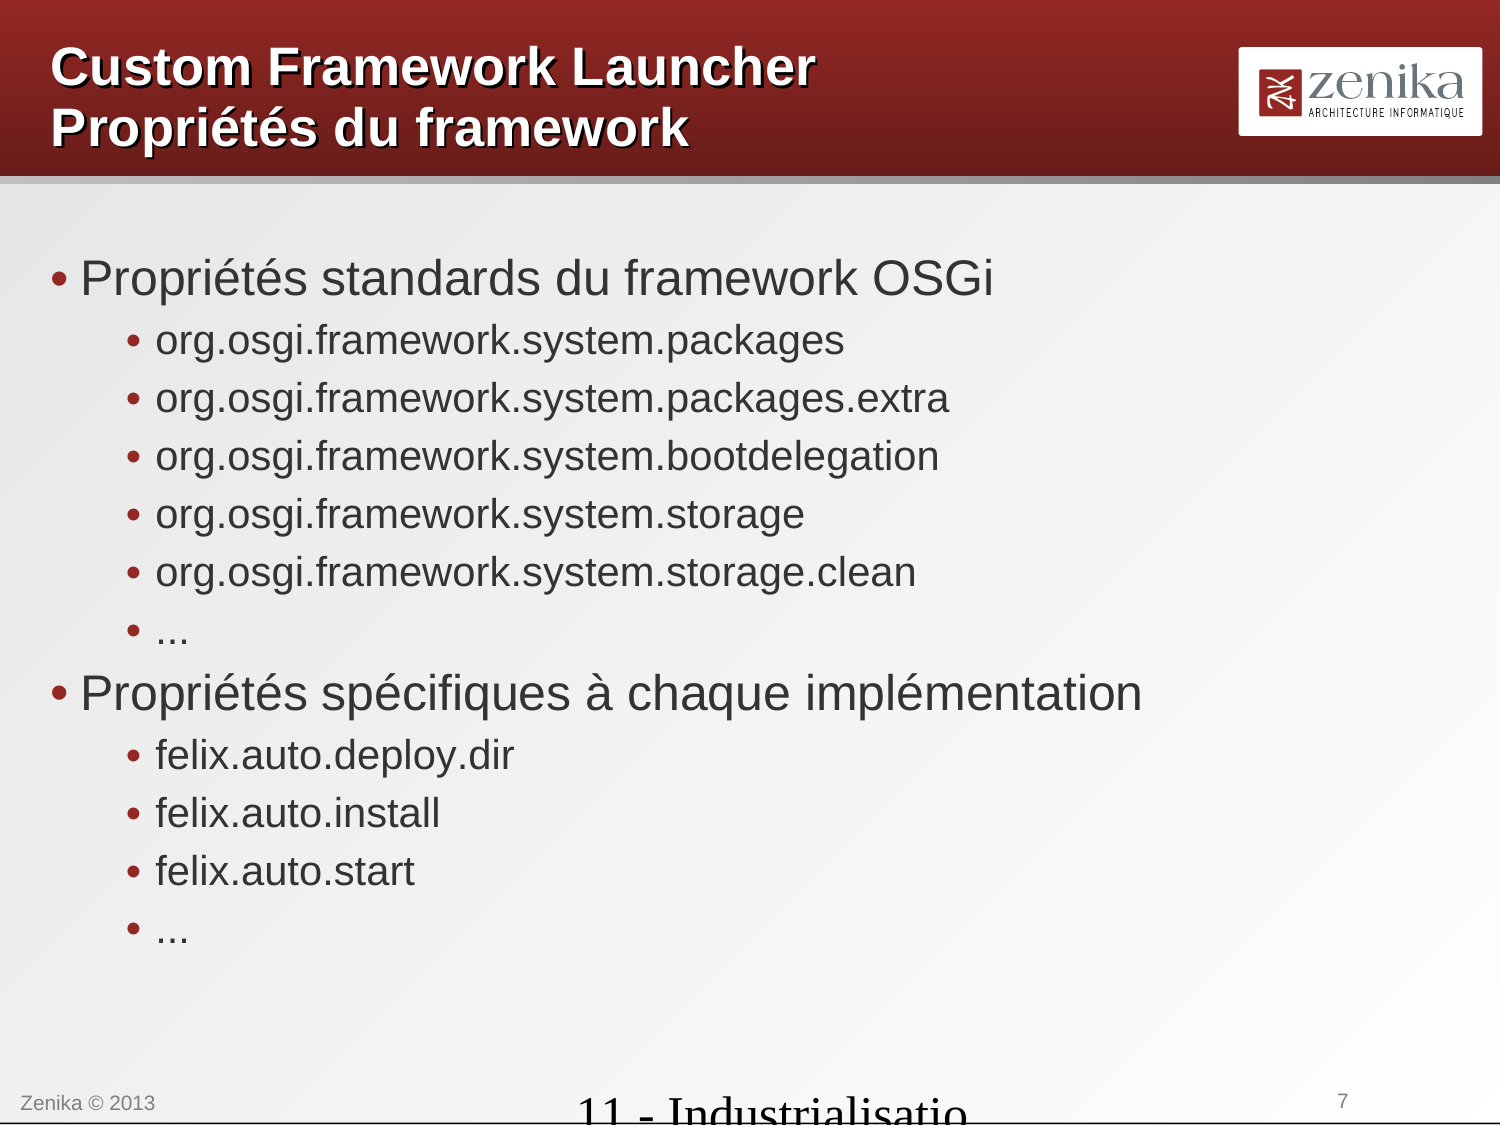

# Custom Framework Launcher Propriétés du framework
Propriétés standards du framework OSGi
org.osgi.framework.system.packages
org.osgi.framework.system.packages.extra
org.osgi.framework.system.bootdelegation
org.osgi.framework.system.storage
org.osgi.framework.system.storage.clean
...
Propriétés spécifiques à chaque implémentation
felix.auto.deploy.dir
felix.auto.install
felix.auto.start
...